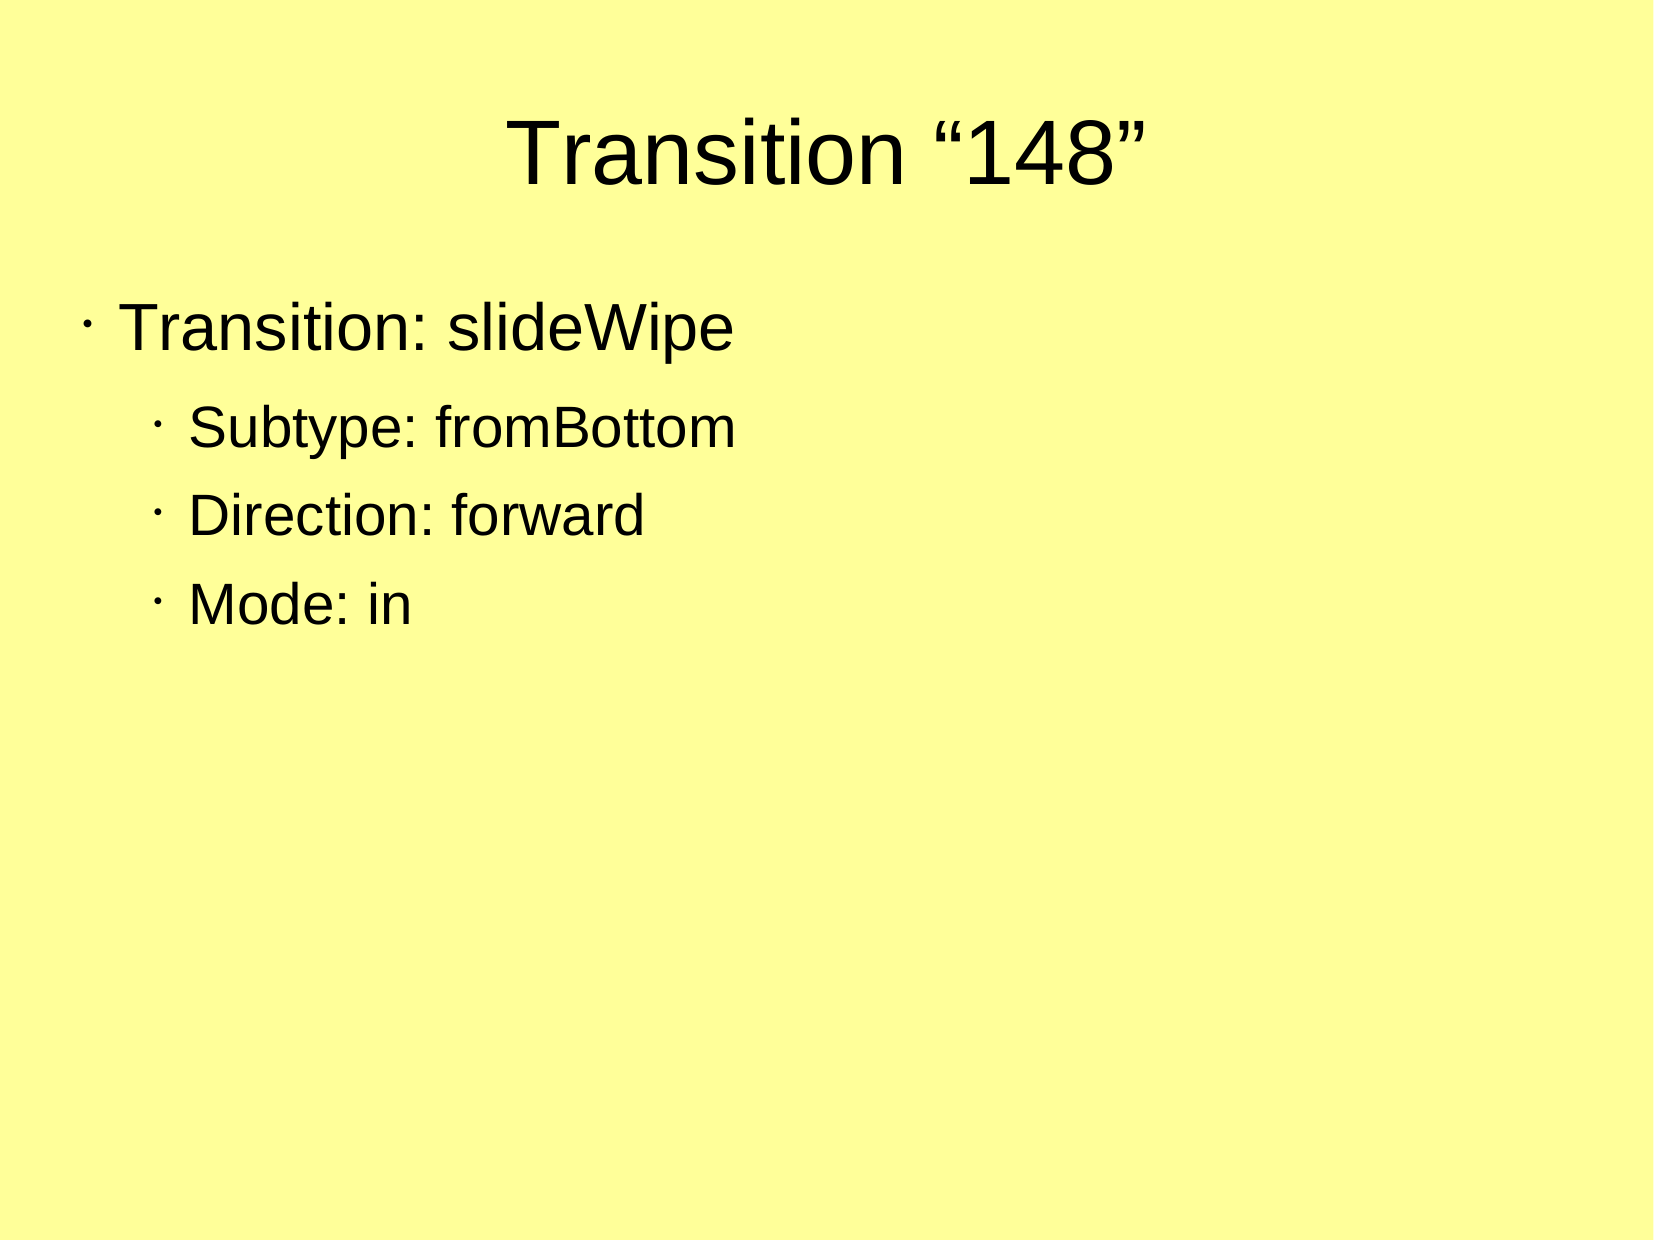

# Transition “148”
Transition: slideWipe
Subtype: fromBottom
Direction: forward
Mode: in